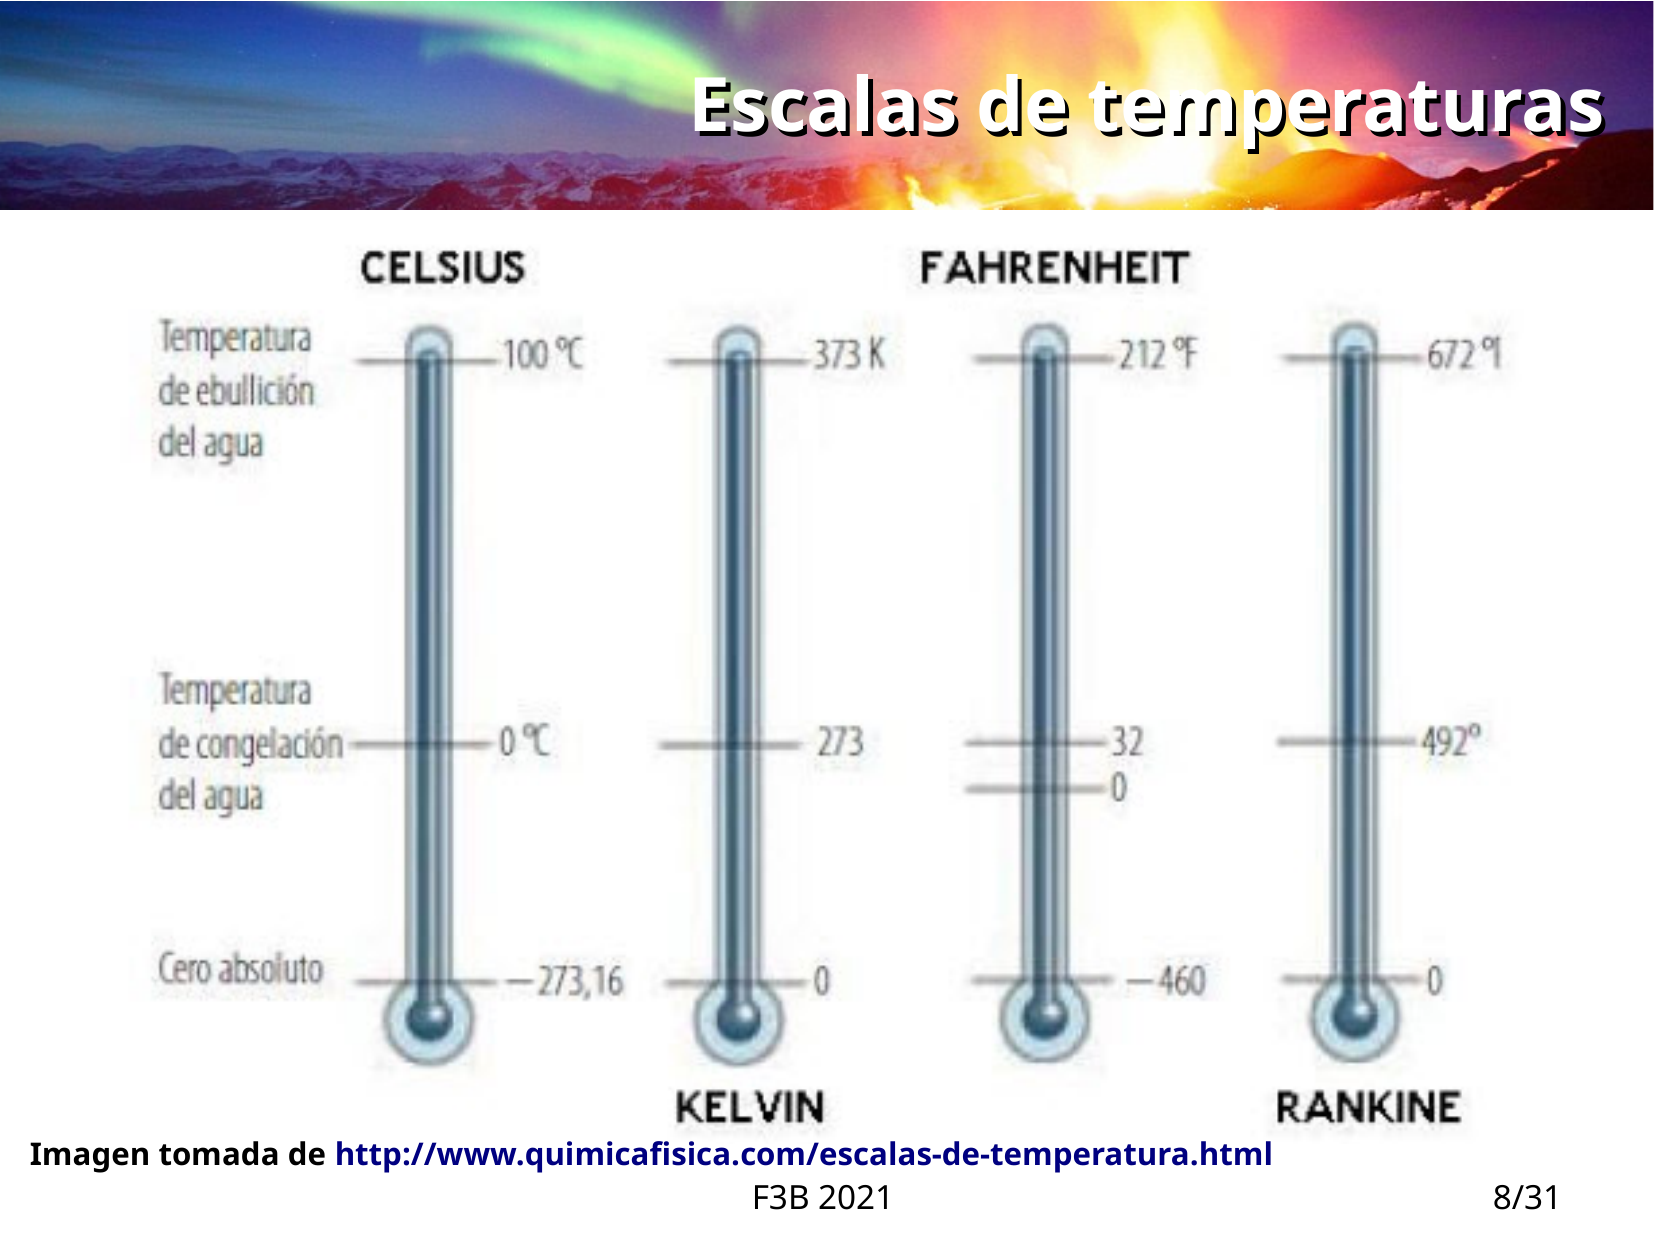

# Escalas de temperaturas
Imagen tomada de http://www.quimicafisica.com/escalas-de-temperatura.html
F3B 2021
8